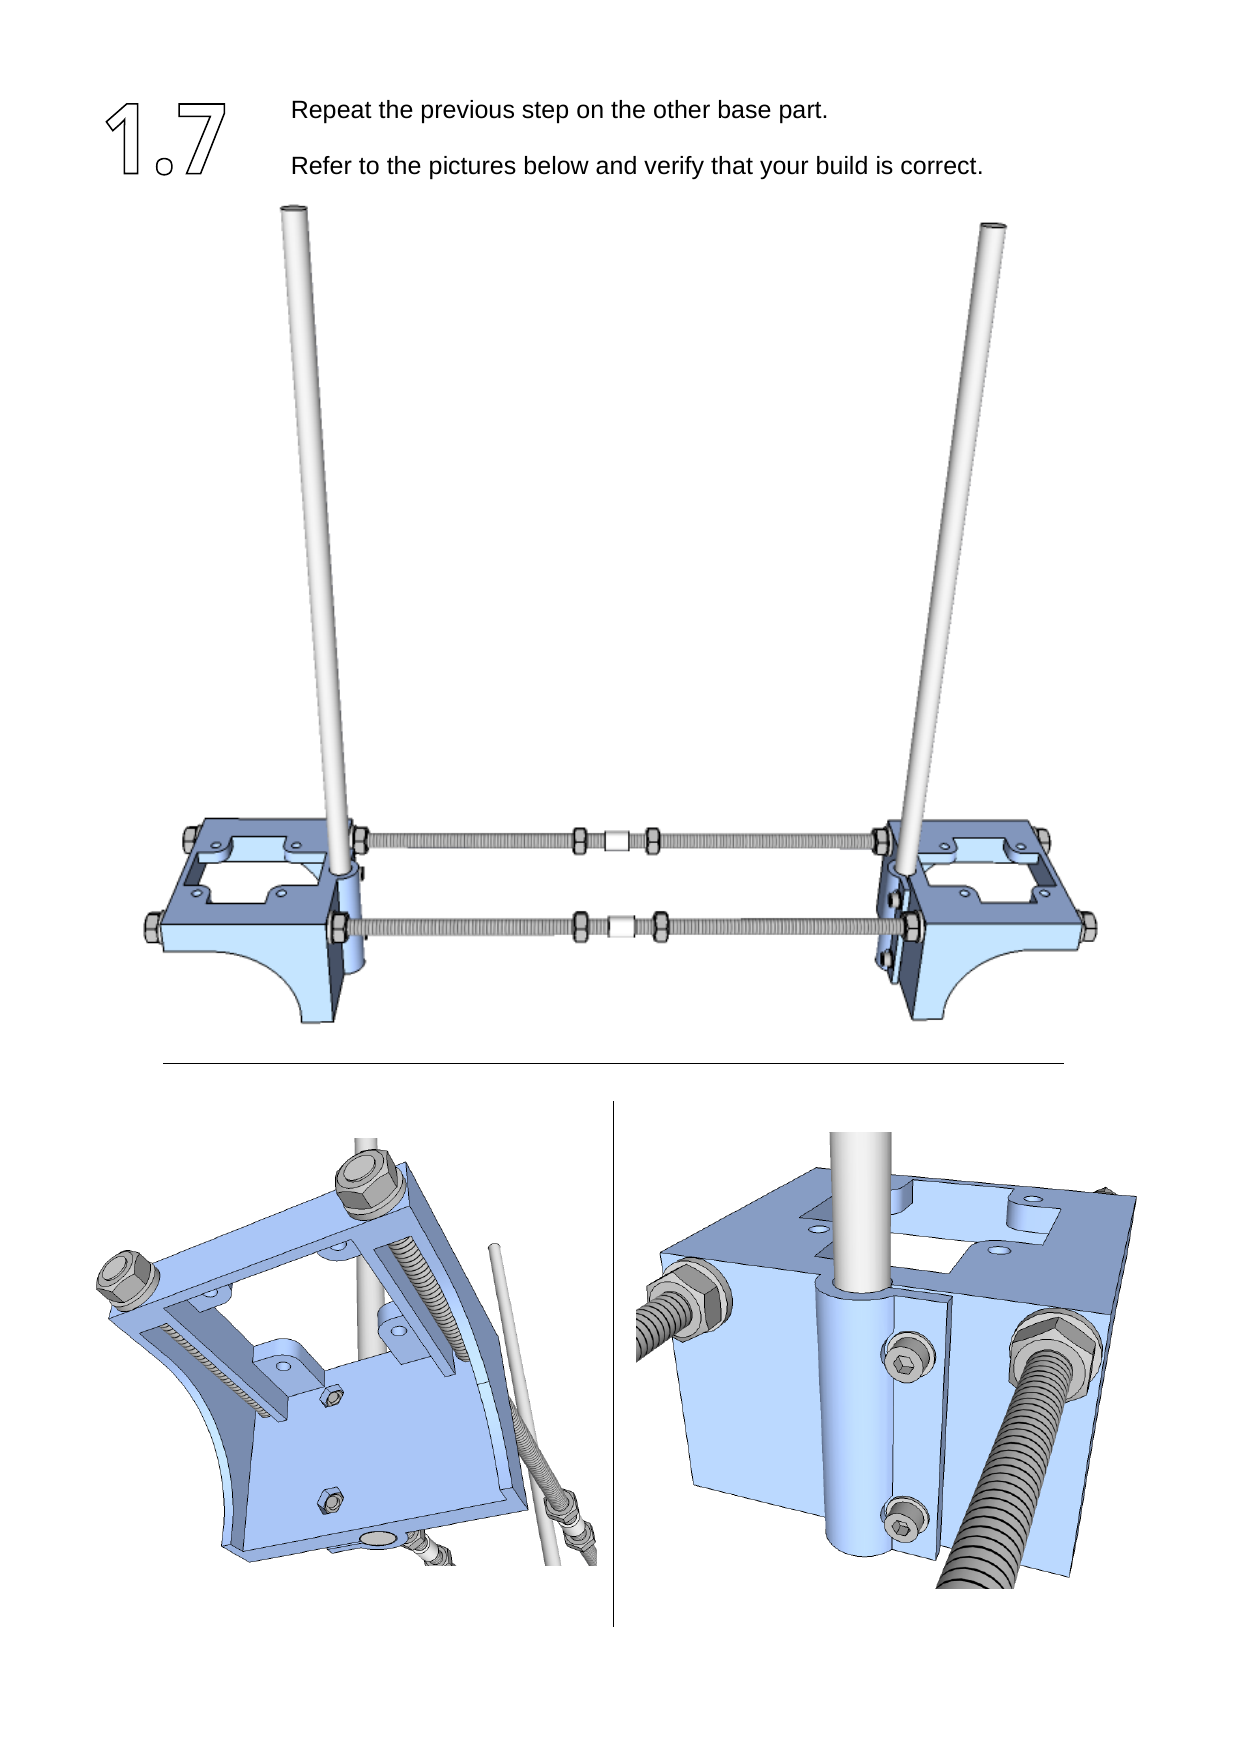

Repeat the previous step on the other base part.
Refer to the pictures below and verify that your build is correct.
1.7